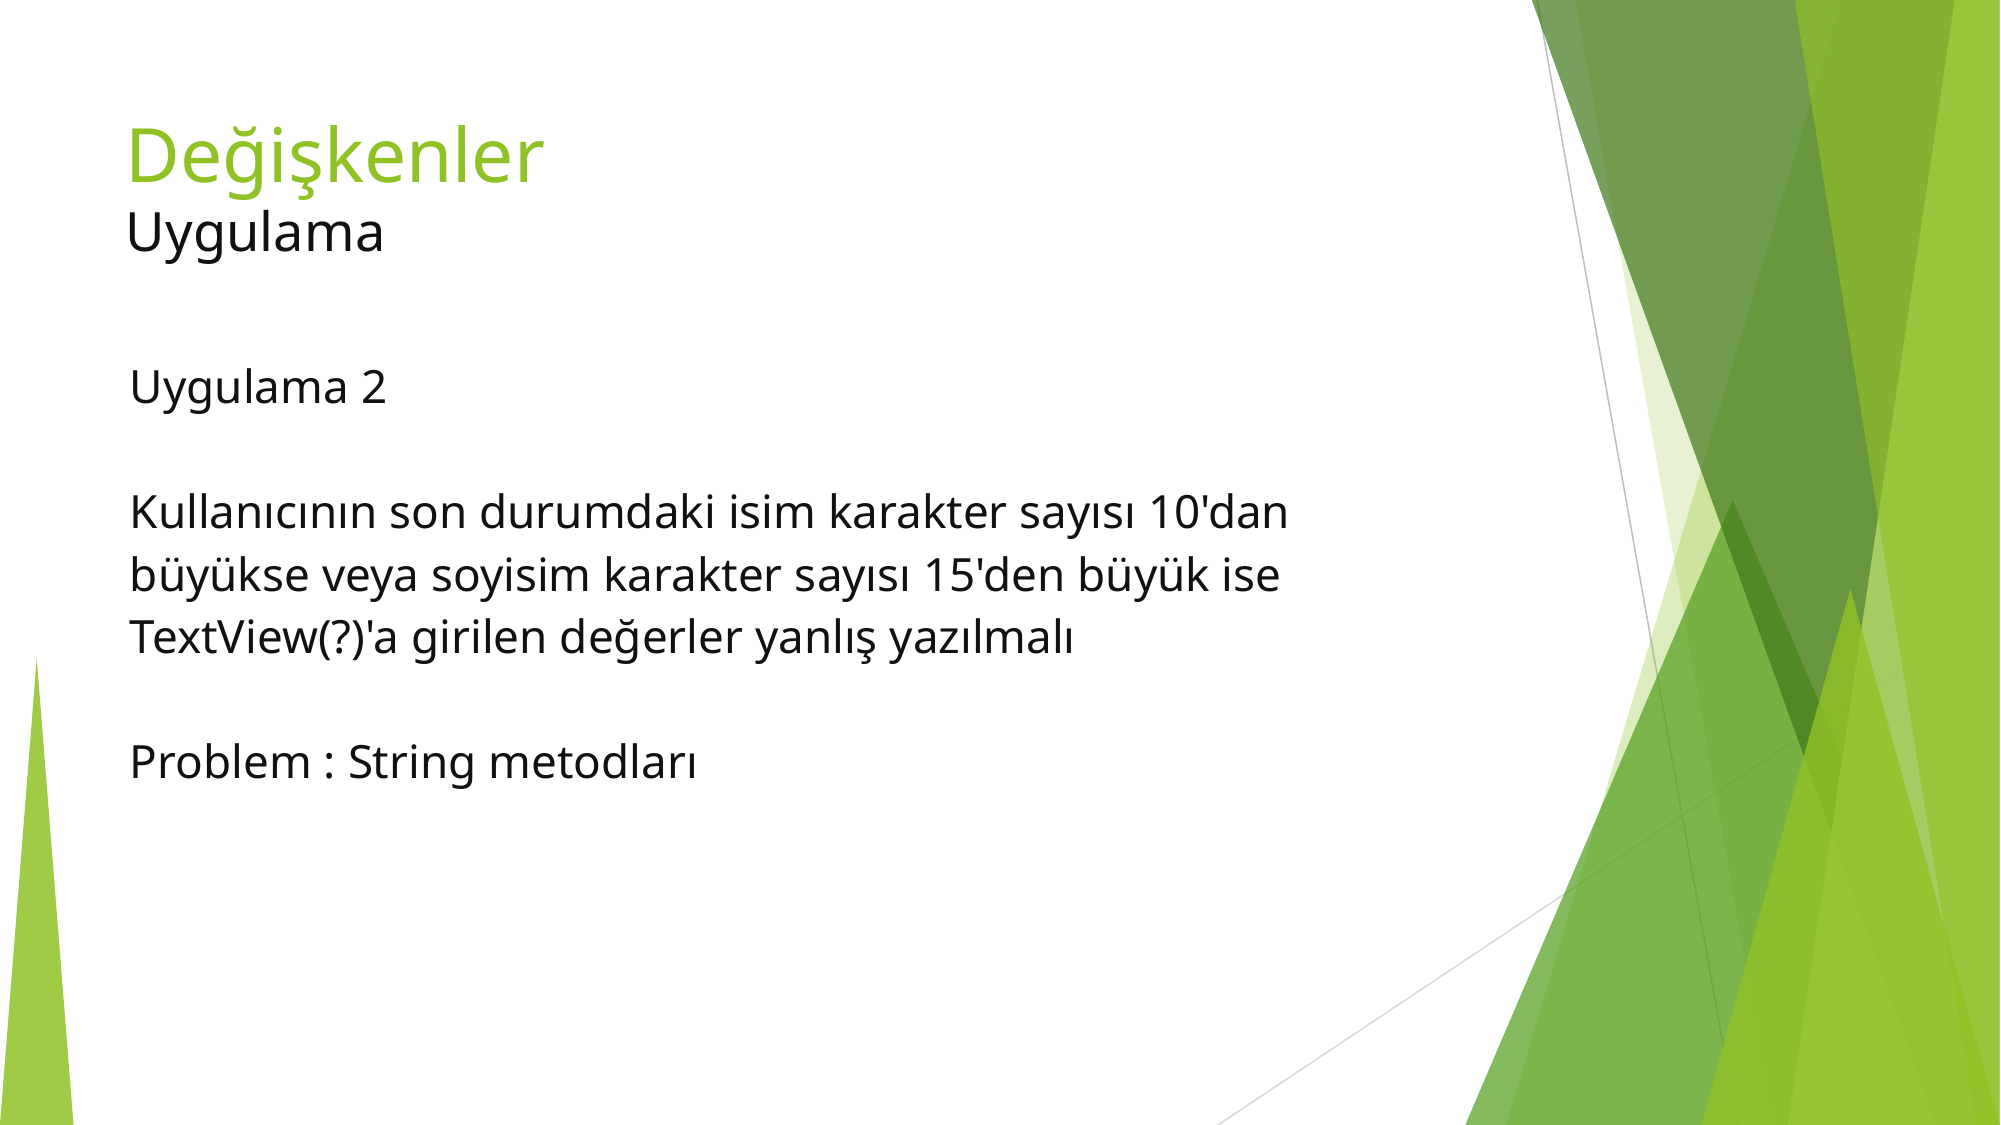

# Değişkenler Uygulama
Uygulama 2
Kullanıcının son durumdaki isim karakter sayısı 10'dan büyükse veya soyisim karakter sayısı 15'den büyük ise TextView(?)'a girilen değerler yanlış yazılmalı
Problem : String metodları